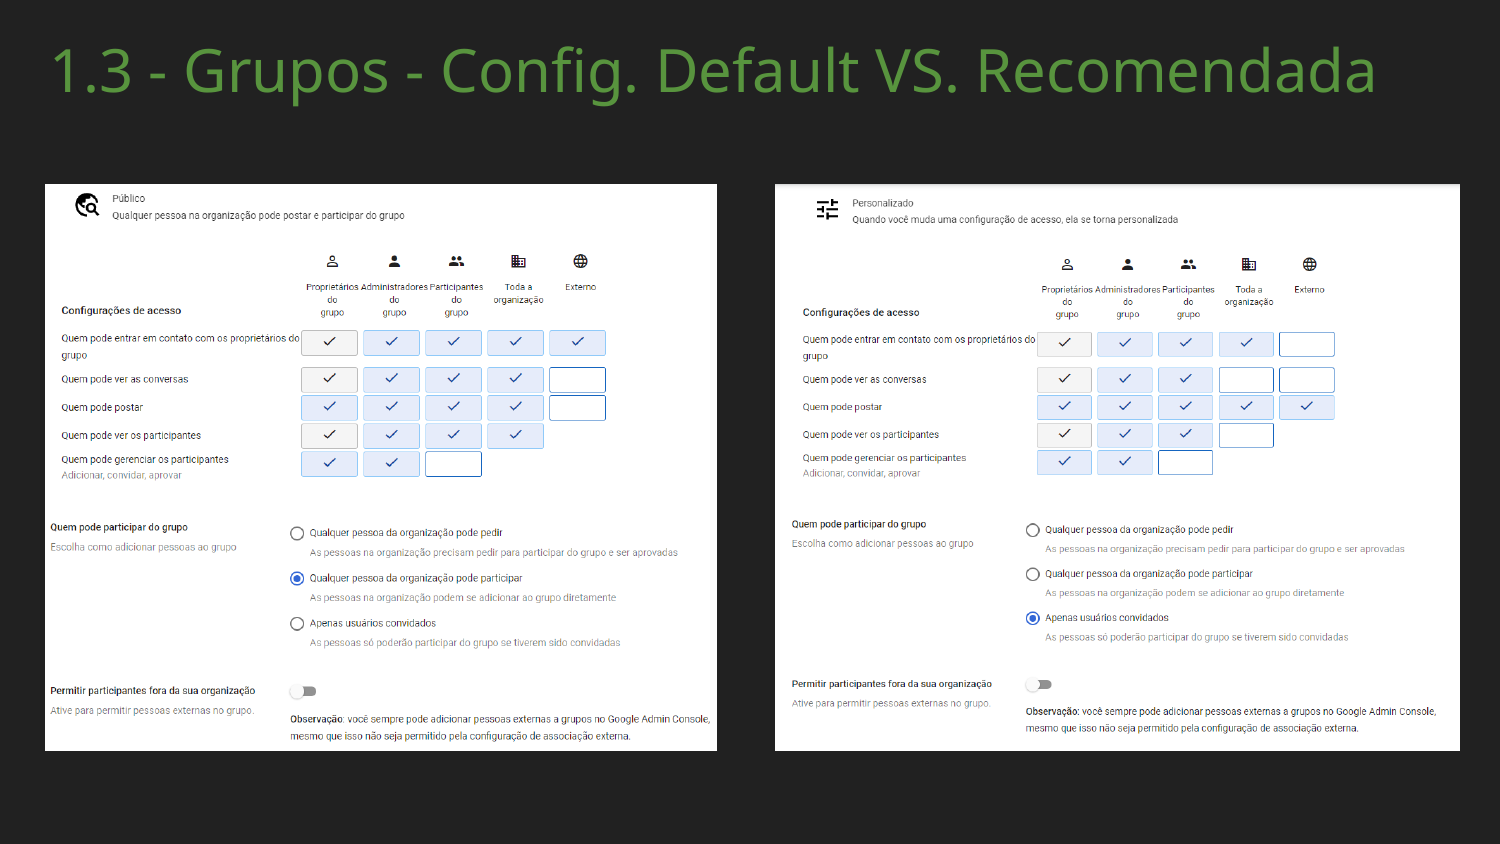

# 1.3 - Grupos - Config. Default VS. Recomendada